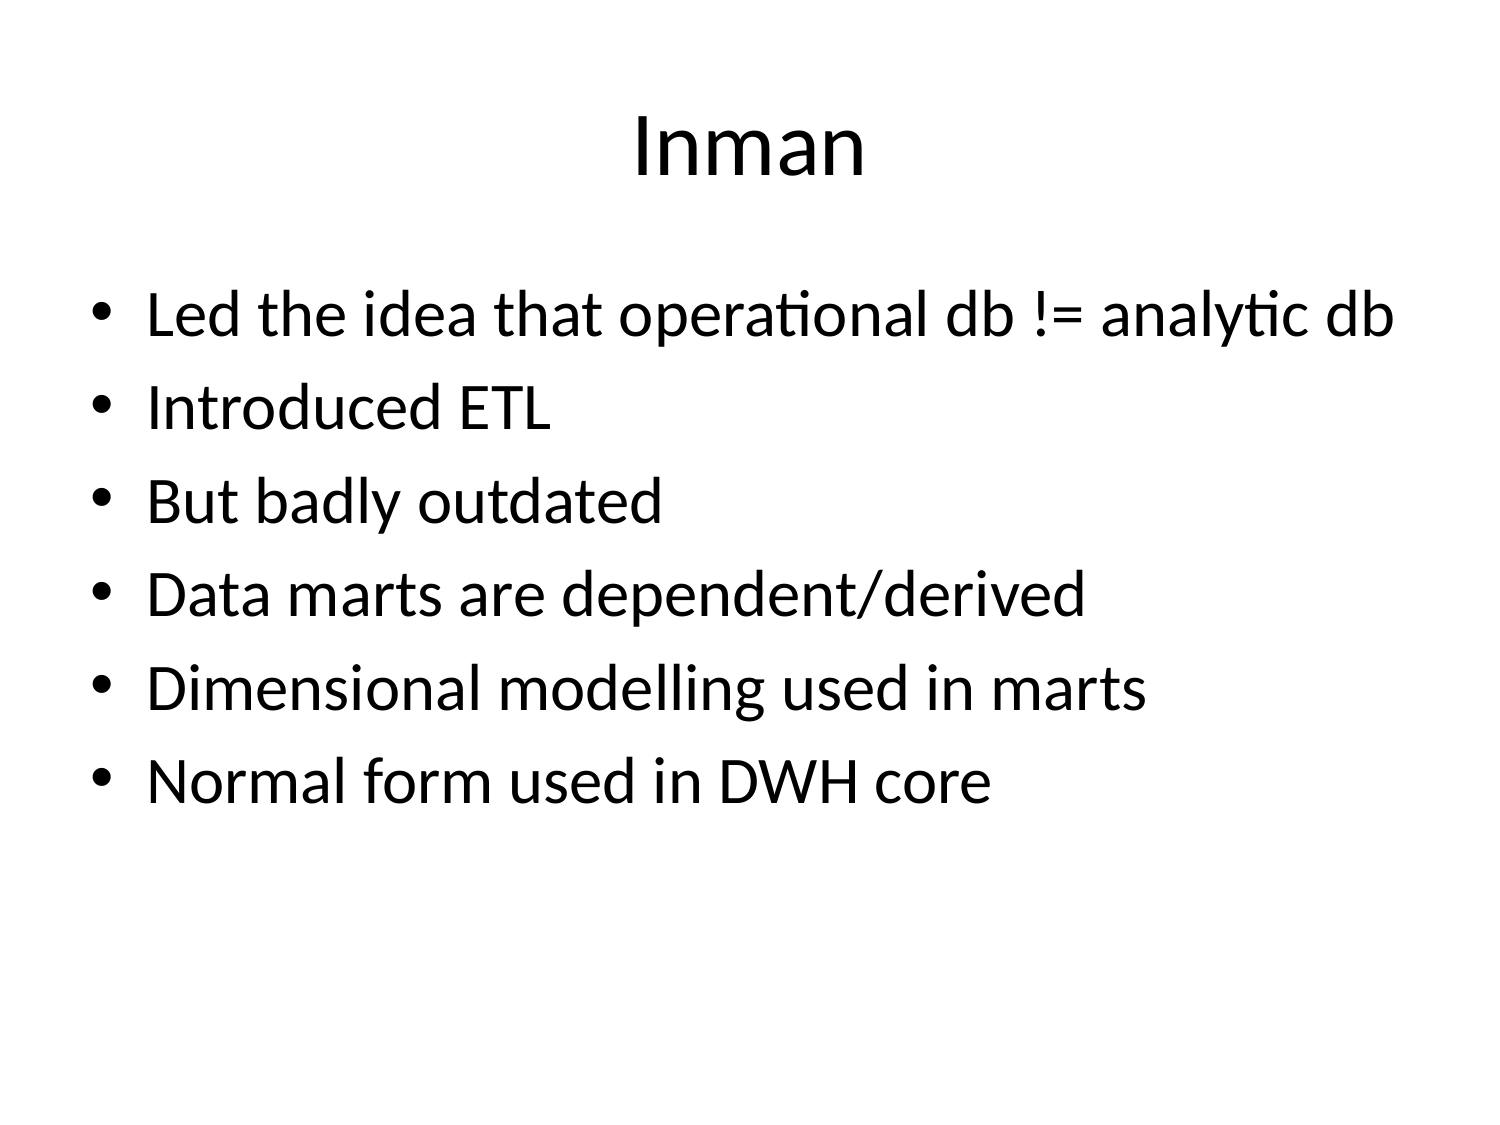

# Inman
Led the idea that operational db != analytic db
Introduced ETL
But badly outdated
Data marts are dependent/derived
Dimensional modelling used in marts
Normal form used in DWH core